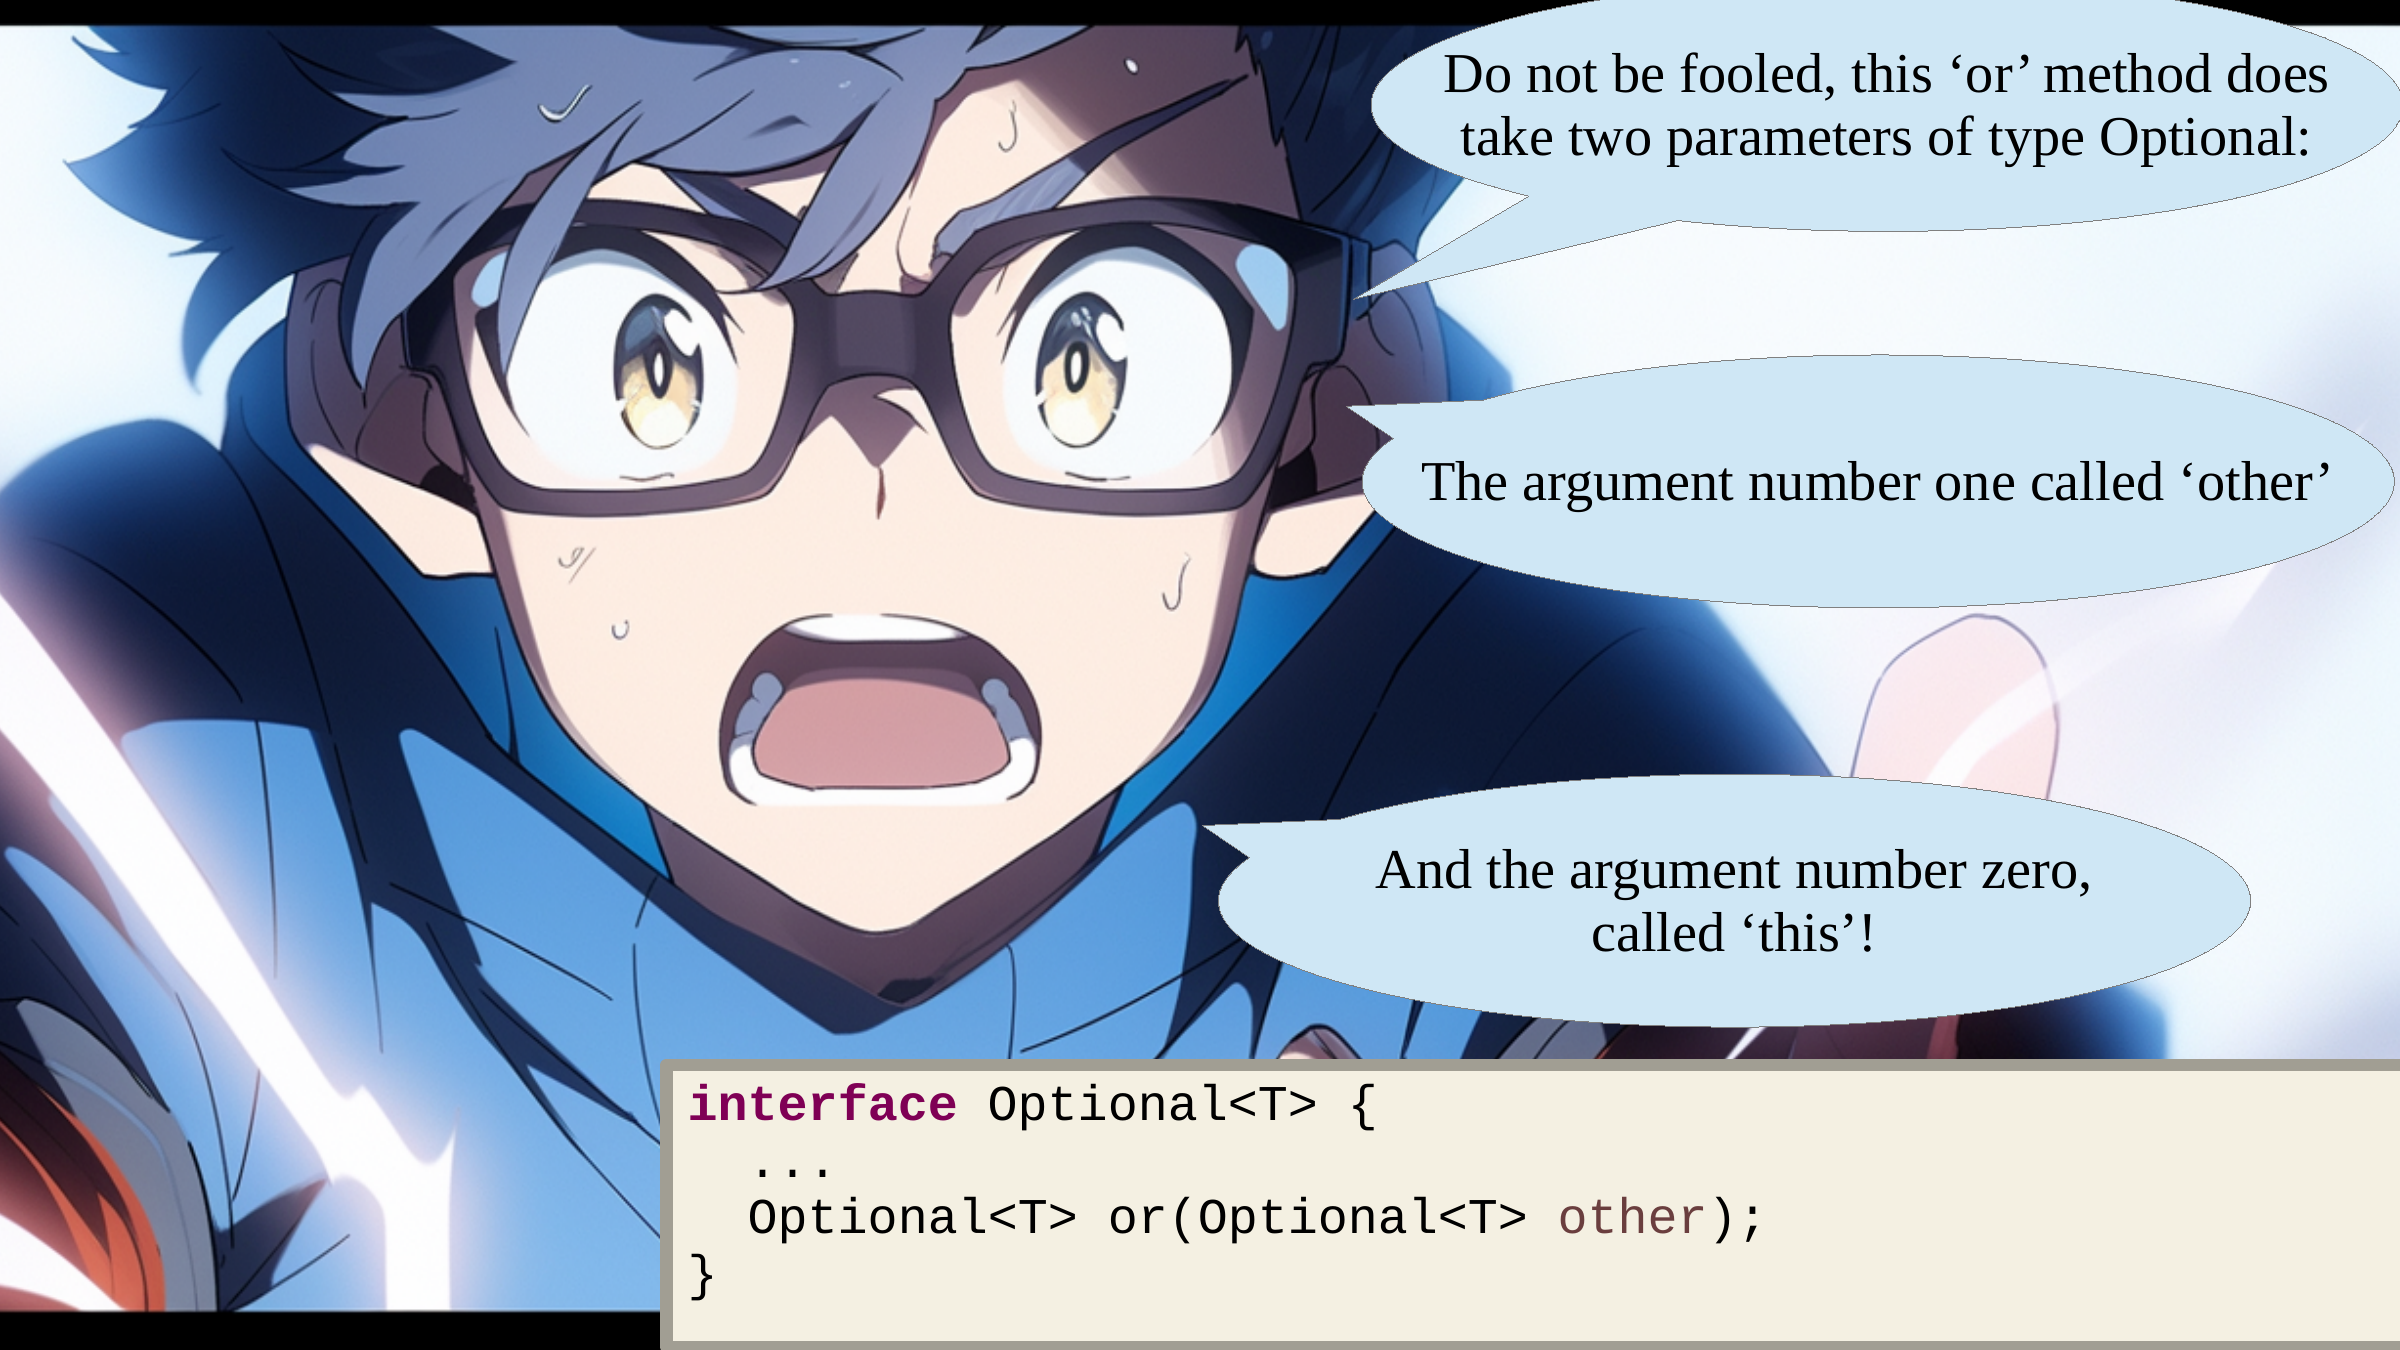

Do not be fooled, this ‘or’ method does
take two parameters of type Optional:
The argument number one called ‘other’
And the argument number zero,
called ‘this’!
interface Optional<T> {
 ...
 Optional<T> or(Optional<T> other);
}